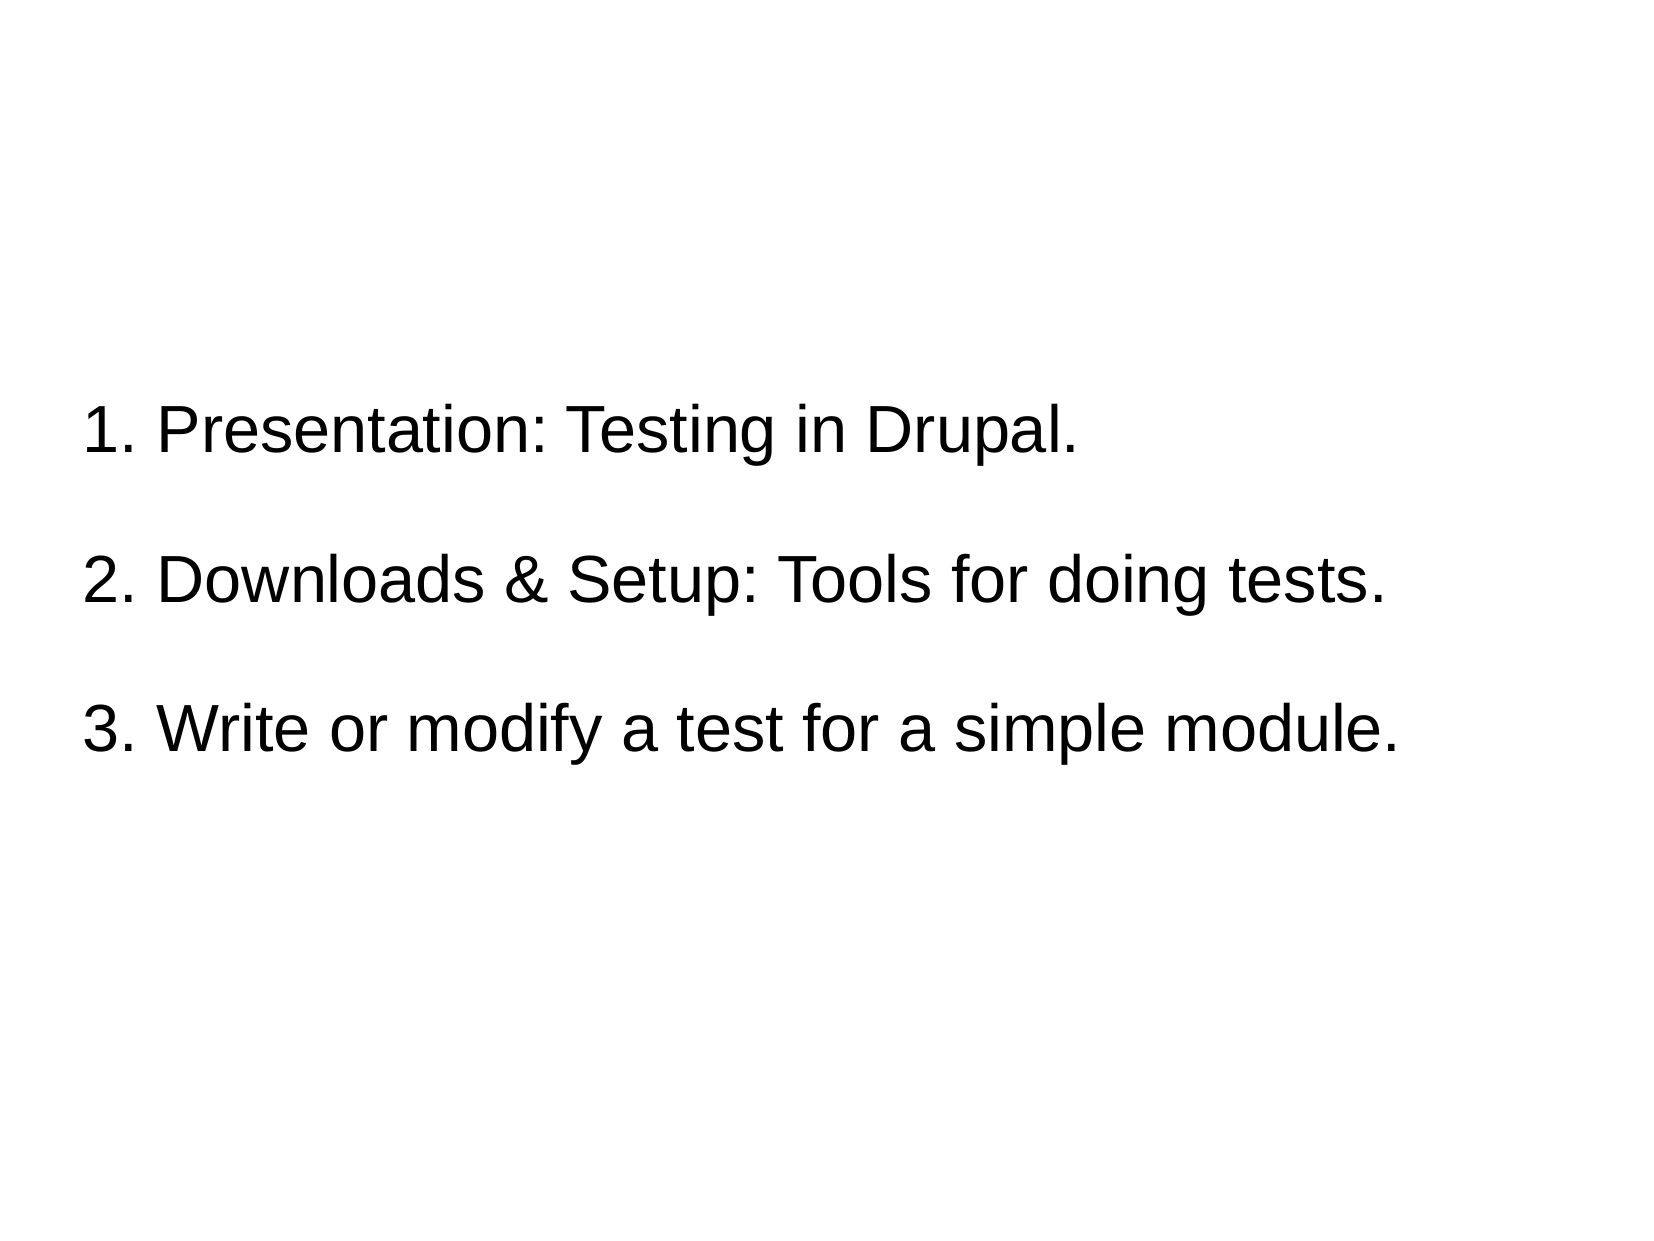

# 1. Presentation: Testing in Drupal.
2. Downloads & Setup: Tools for doing tests.
3. Write or modify a test for a simple module.